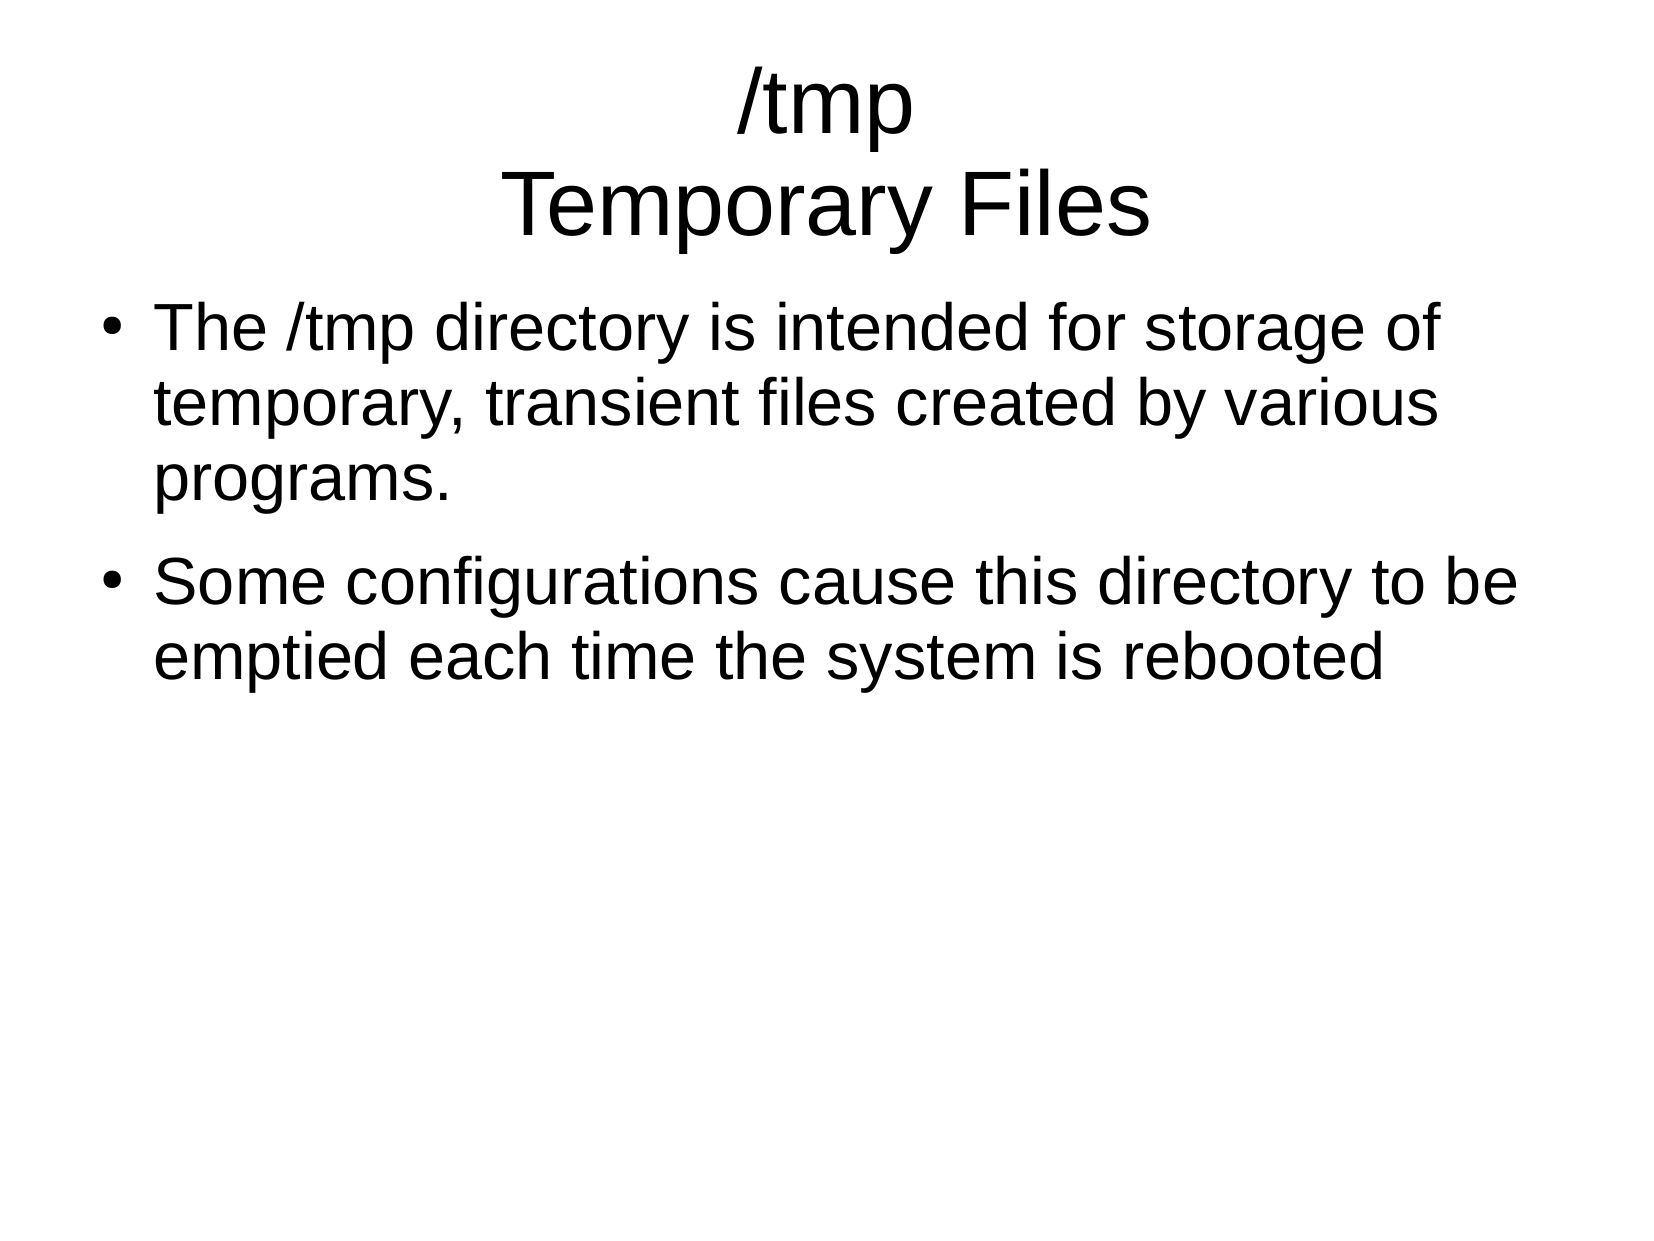

# /tmp Temporary Files
The /tmp directory is intended for storage of temporary, transient files created by various programs.
Some configurations cause this directory to be emptied each time the system is rebooted